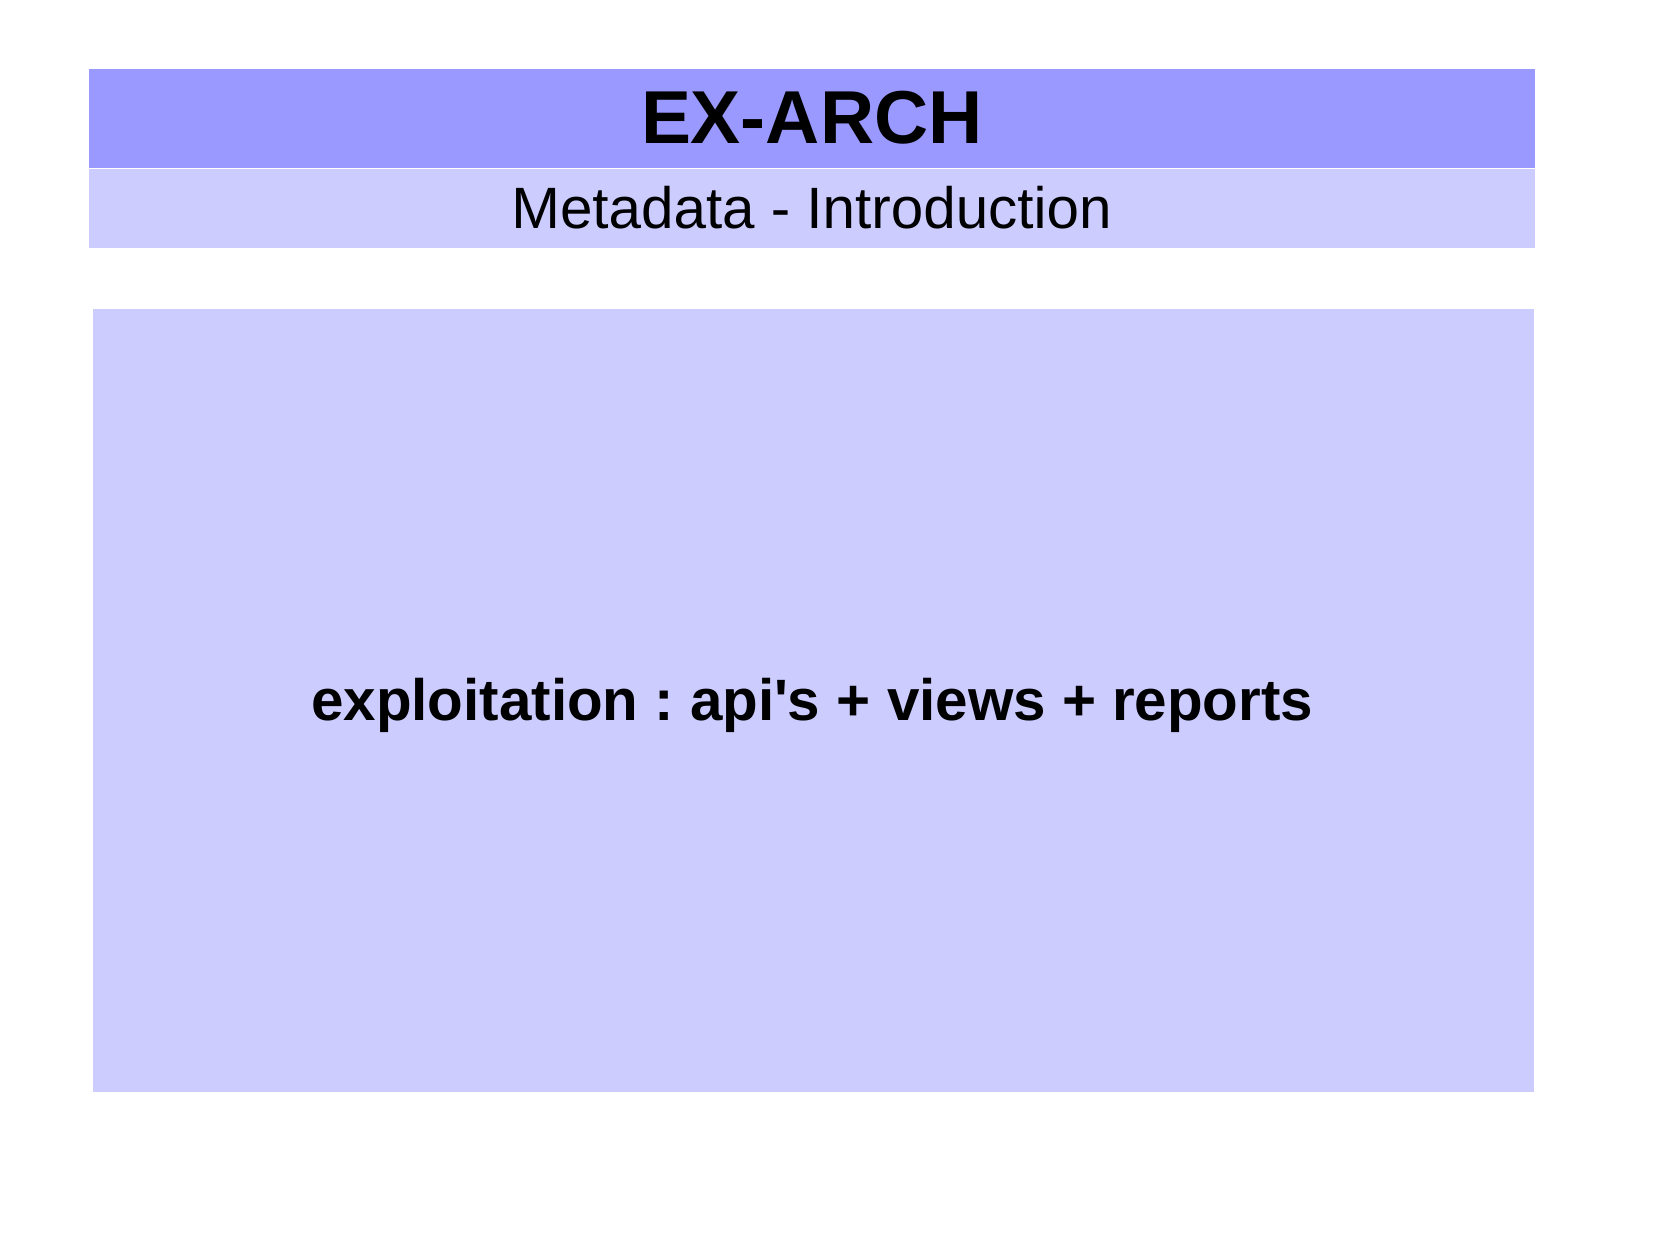

| EX-ARCH |
| --- |
| Metadata - Introduction |
| exploitation : api's + views + reports |
| --- |